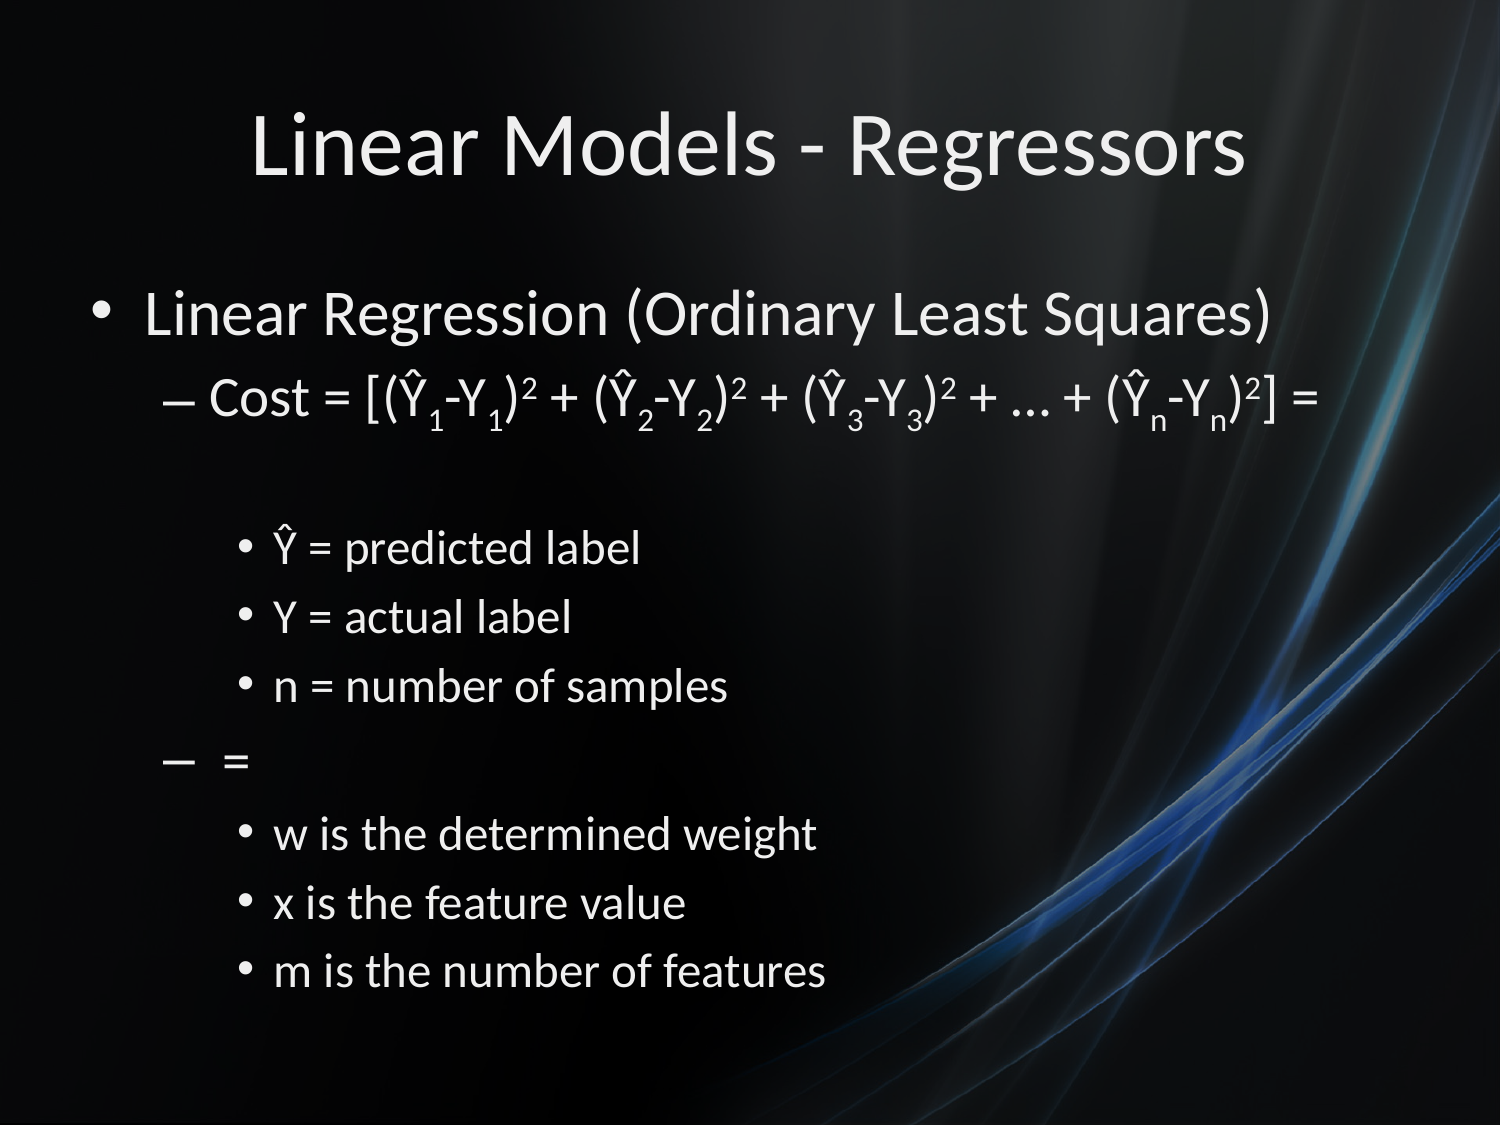

# Linear Models - Regressors
Linear Regression (Ordinary Least Squares)
Cost = [(Ŷ1-Y1)2 + (Ŷ2-Y2)2 + (Ŷ3-Y3)2 + … + (Ŷn-Yn)2] =
Ŷ = predicted label
Y = actual label
n = number of samples
 =
w is the determined weight
x is the feature value
m is the number of features